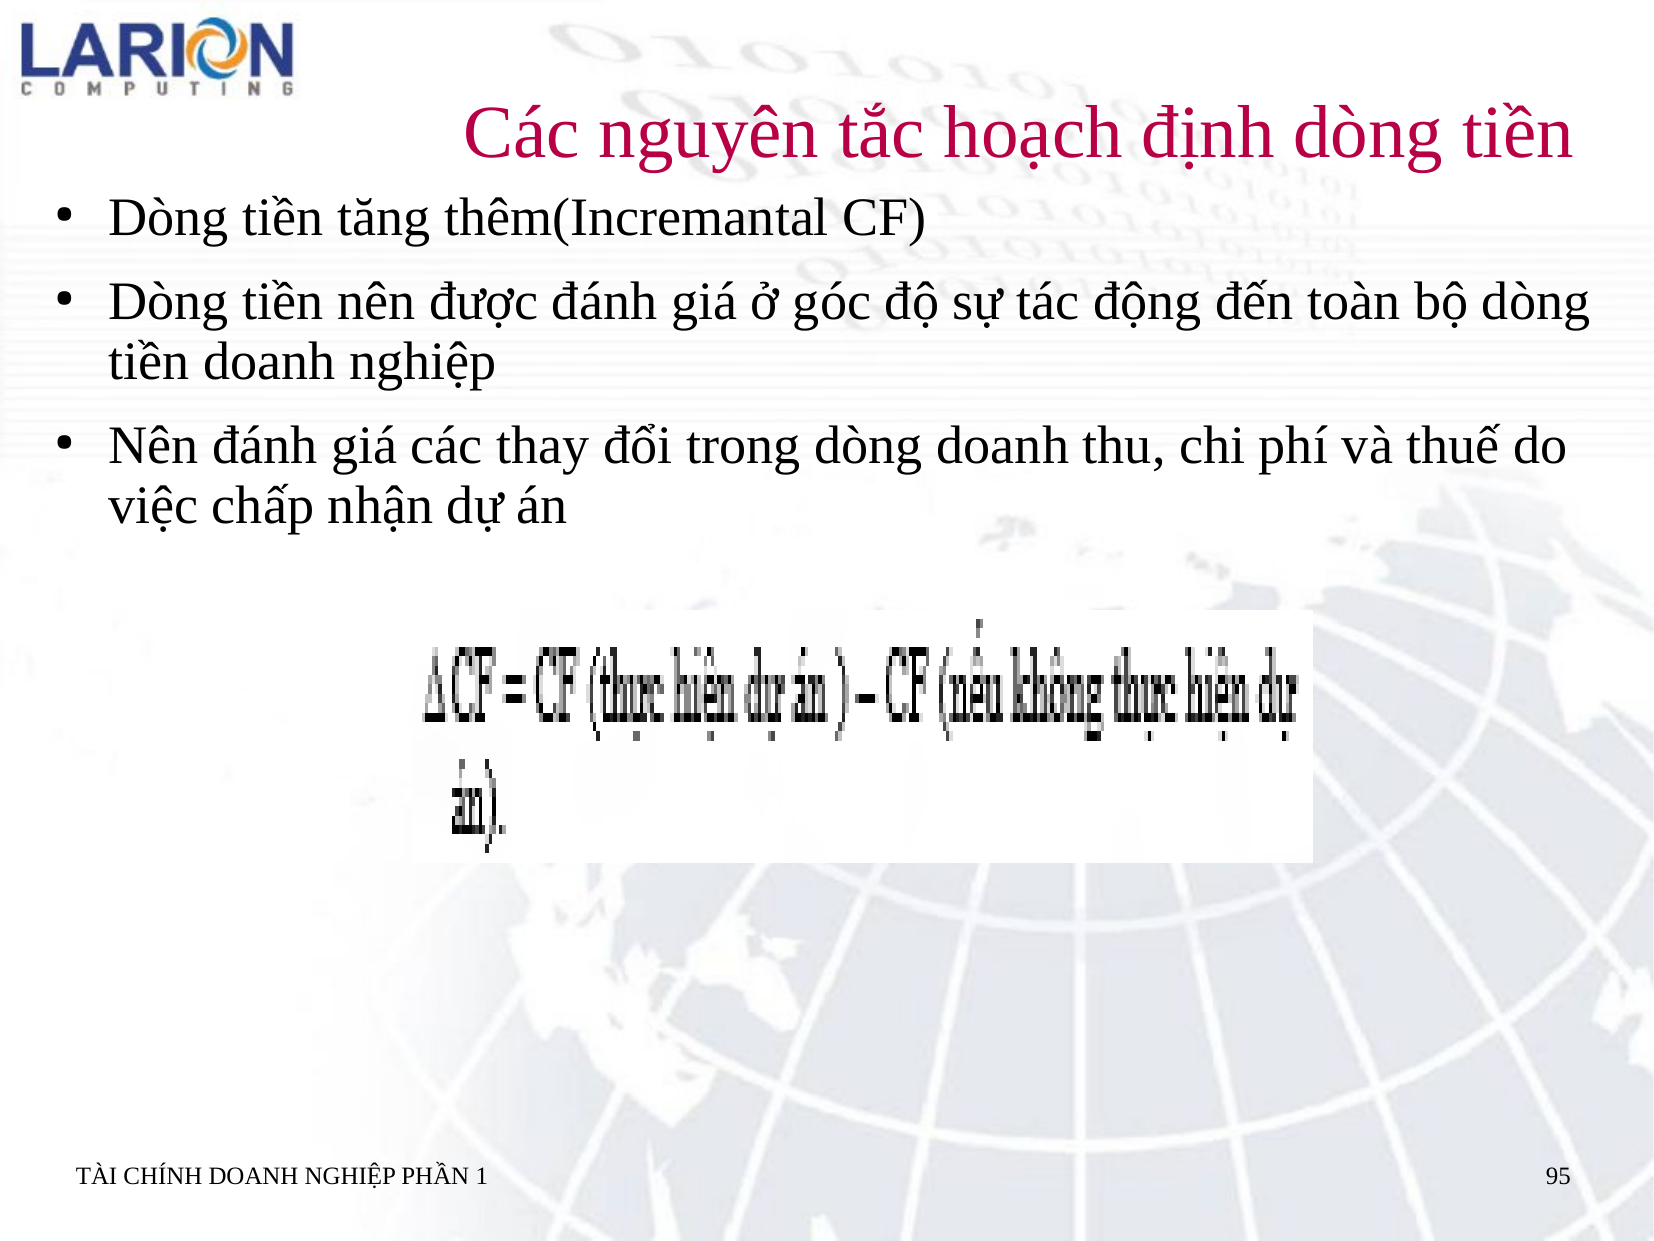

# Các nguyên tắc hoạch định dòng tiền
Dòng tiền tăng thêm(Incremantal CF)
Dòng tiền nên được đánh giá ở góc độ sự tác động đến toàn bộ dòng tiền doanh nghiệp
Nên đánh giá các thay đổi trong dòng doanh thu, chi phí và thuế do việc chấp nhận dự án
TÀI CHÍNH DOANH NGHIỆP PHẦN 1
95